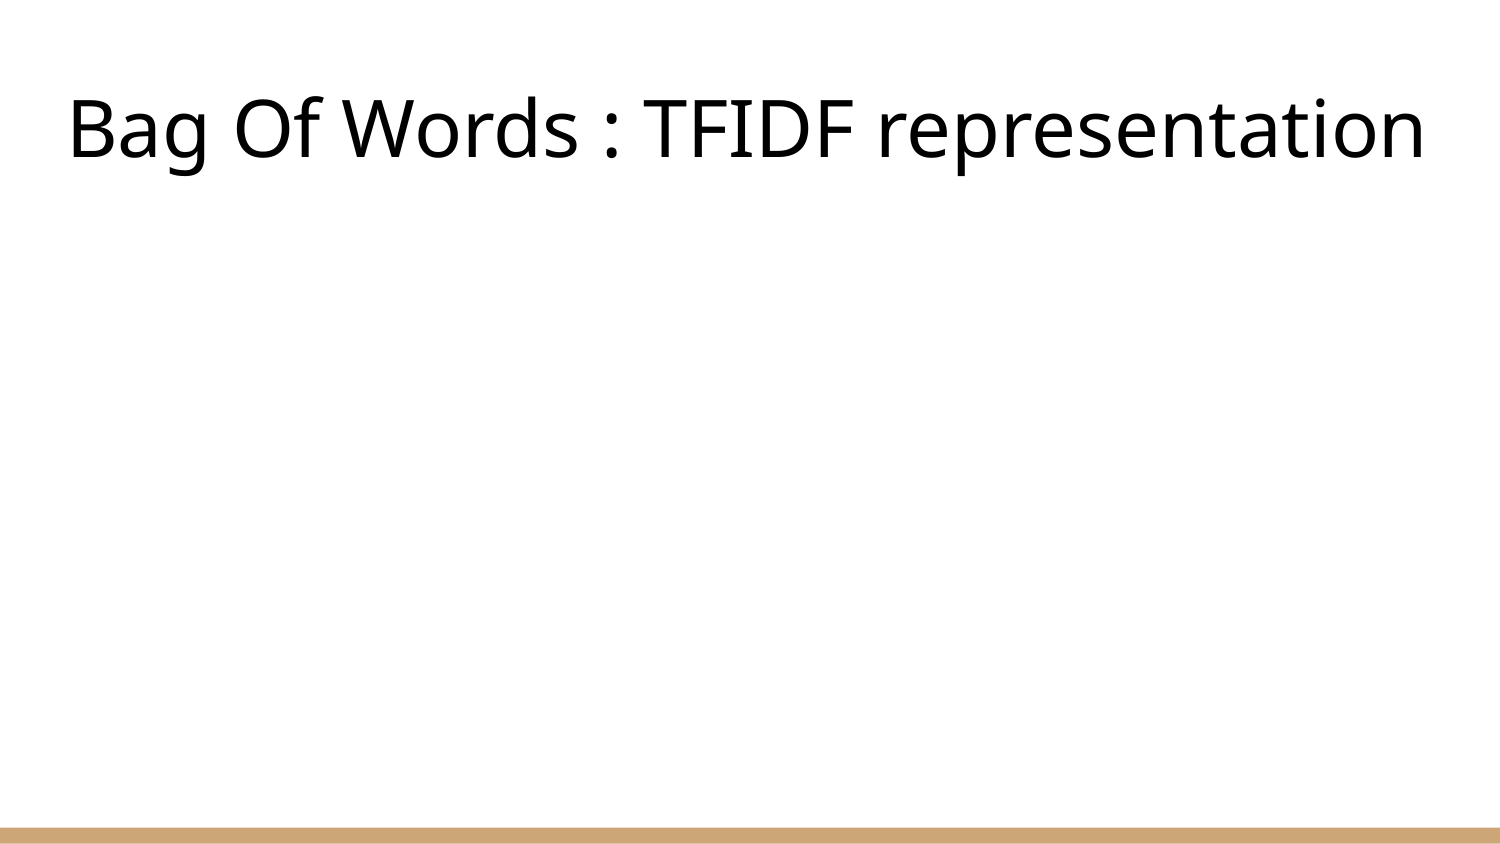

# Bag Of Words : TFIDF representation